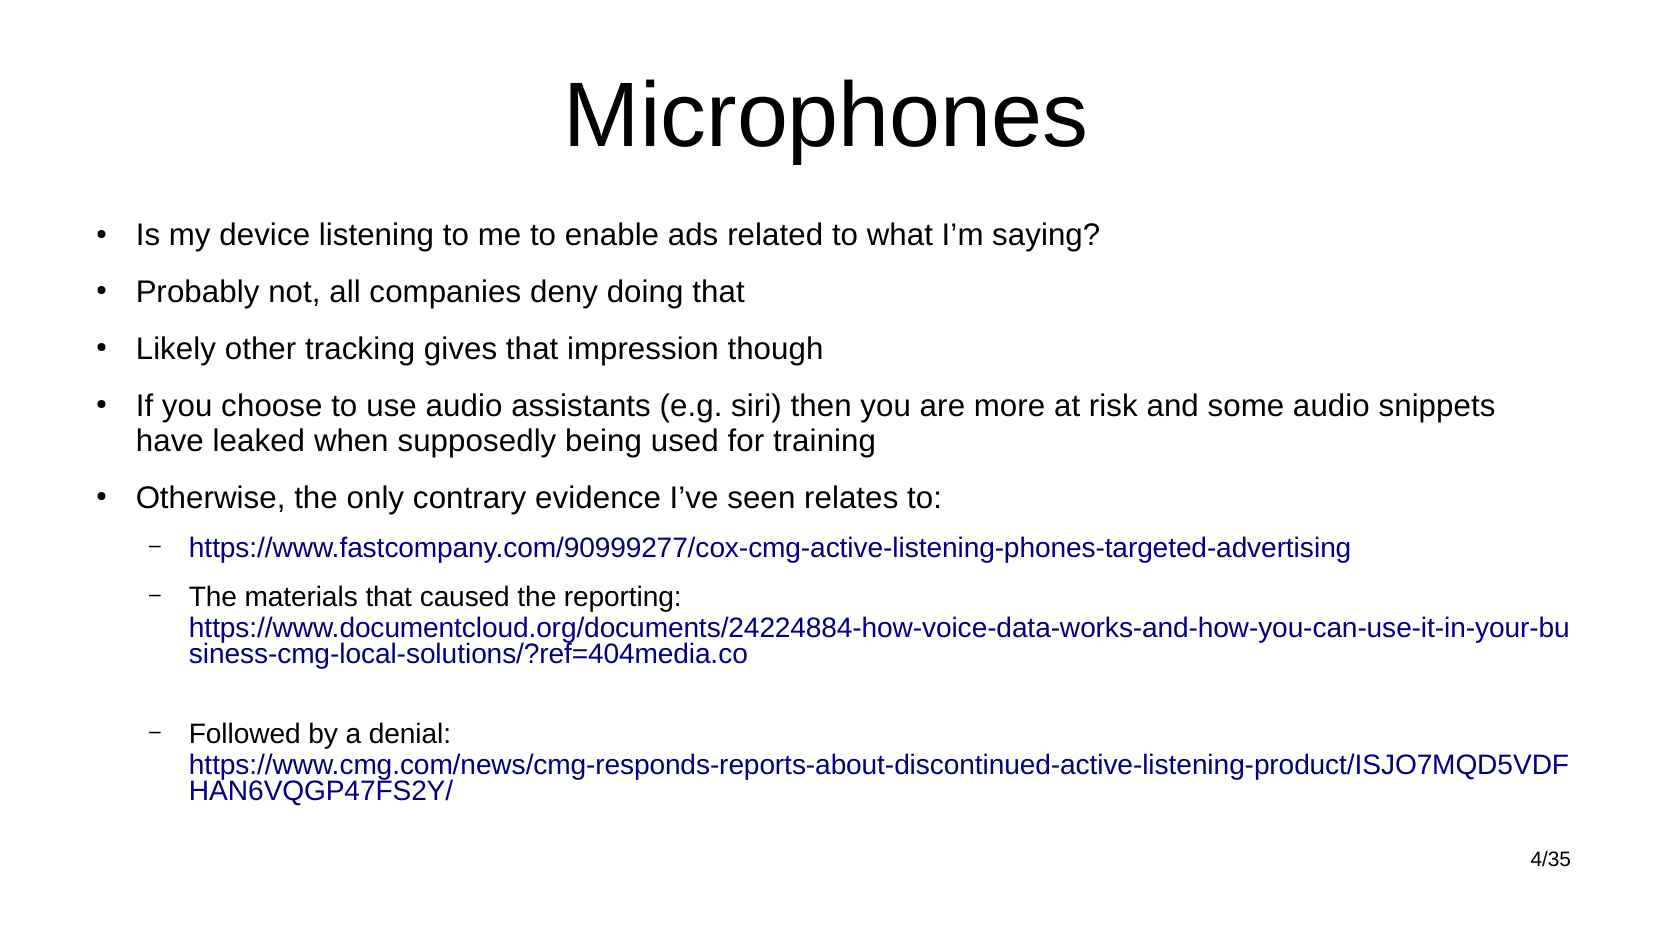

# Microphones
Is my device listening to me to enable ads related to what I’m saying?
Probably not, all companies deny doing that
Likely other tracking gives that impression though
If you choose to use audio assistants (e.g. siri) then you are more at risk and some audio snippets have leaked when supposedly being used for training
Otherwise, the only contrary evidence I’ve seen relates to:
https://www.fastcompany.com/90999277/cox-cmg-active-listening-phones-targeted-advertising
The materials that caused the reporting:https://www.documentcloud.org/documents/24224884-how-voice-data-works-and-how-you-can-use-it-in-your-business-cmg-local-solutions/?ref=404media.co
Followed by a denial: https://www.cmg.com/news/cmg-responds-reports-about-discontinued-active-listening-product/ISJO7MQD5VDFHAN6VQGP47FS2Y/
4